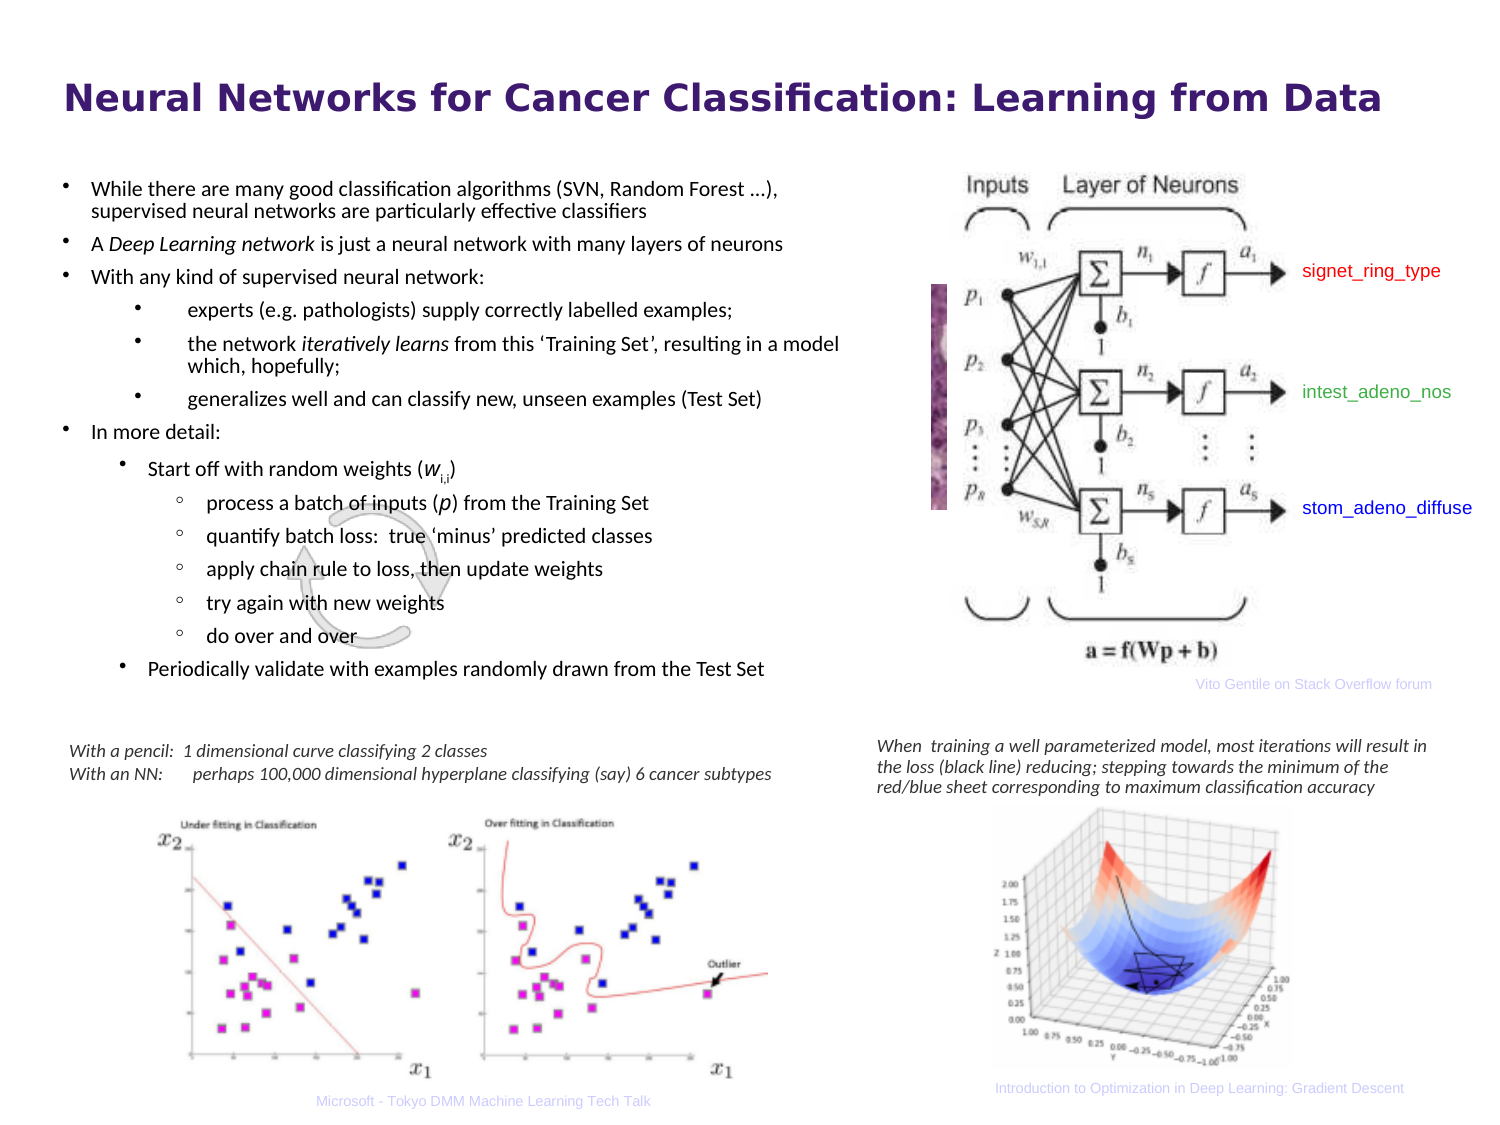

# Neural Networks for Cancer Classification: Learning from Data
signet_ring_type
intest_adeno_nos
stom_adeno_diffuse
While there are many good classification algorithms (SVN, Random Forest ...), supervised neural networks are particularly effective classifiers
A Deep Learning network is just a neural network with many layers of neurons
With any kind of supervised neural network:
experts (e.g. pathologists) supply correctly labelled examples;
the network iteratively learns from this ‘Training Set’, resulting in a model which, hopefully;
generalizes well and can classify new, unseen examples (Test Set)
In more detail:
Start off with random weights (wi,i)
process a batch of inputs (p) from the Training Set
quantify batch loss: true ‘minus’ predicted classes
apply chain rule to loss, then update weights
try again with new weights
do over and over
Periodically validate with examples randomly drawn from the Test Set
Vito Gentile on Stack Overflow forum
When training a well parameterized model, most iterations will result in the loss (black line) reducing; stepping towards the minimum of the red/blue sheet corresponding to maximum classification accuracy
With a pencil: 1 dimensional curve classifying 2 classes
With an NN: perhaps 100,000 dimensional hyperplane classifying (say) 6 cancer subtypes
Introduction to Optimization in Deep Learning: Gradient Descent
Microsoft - Tokyo DMM Machine Learning Tech Talk